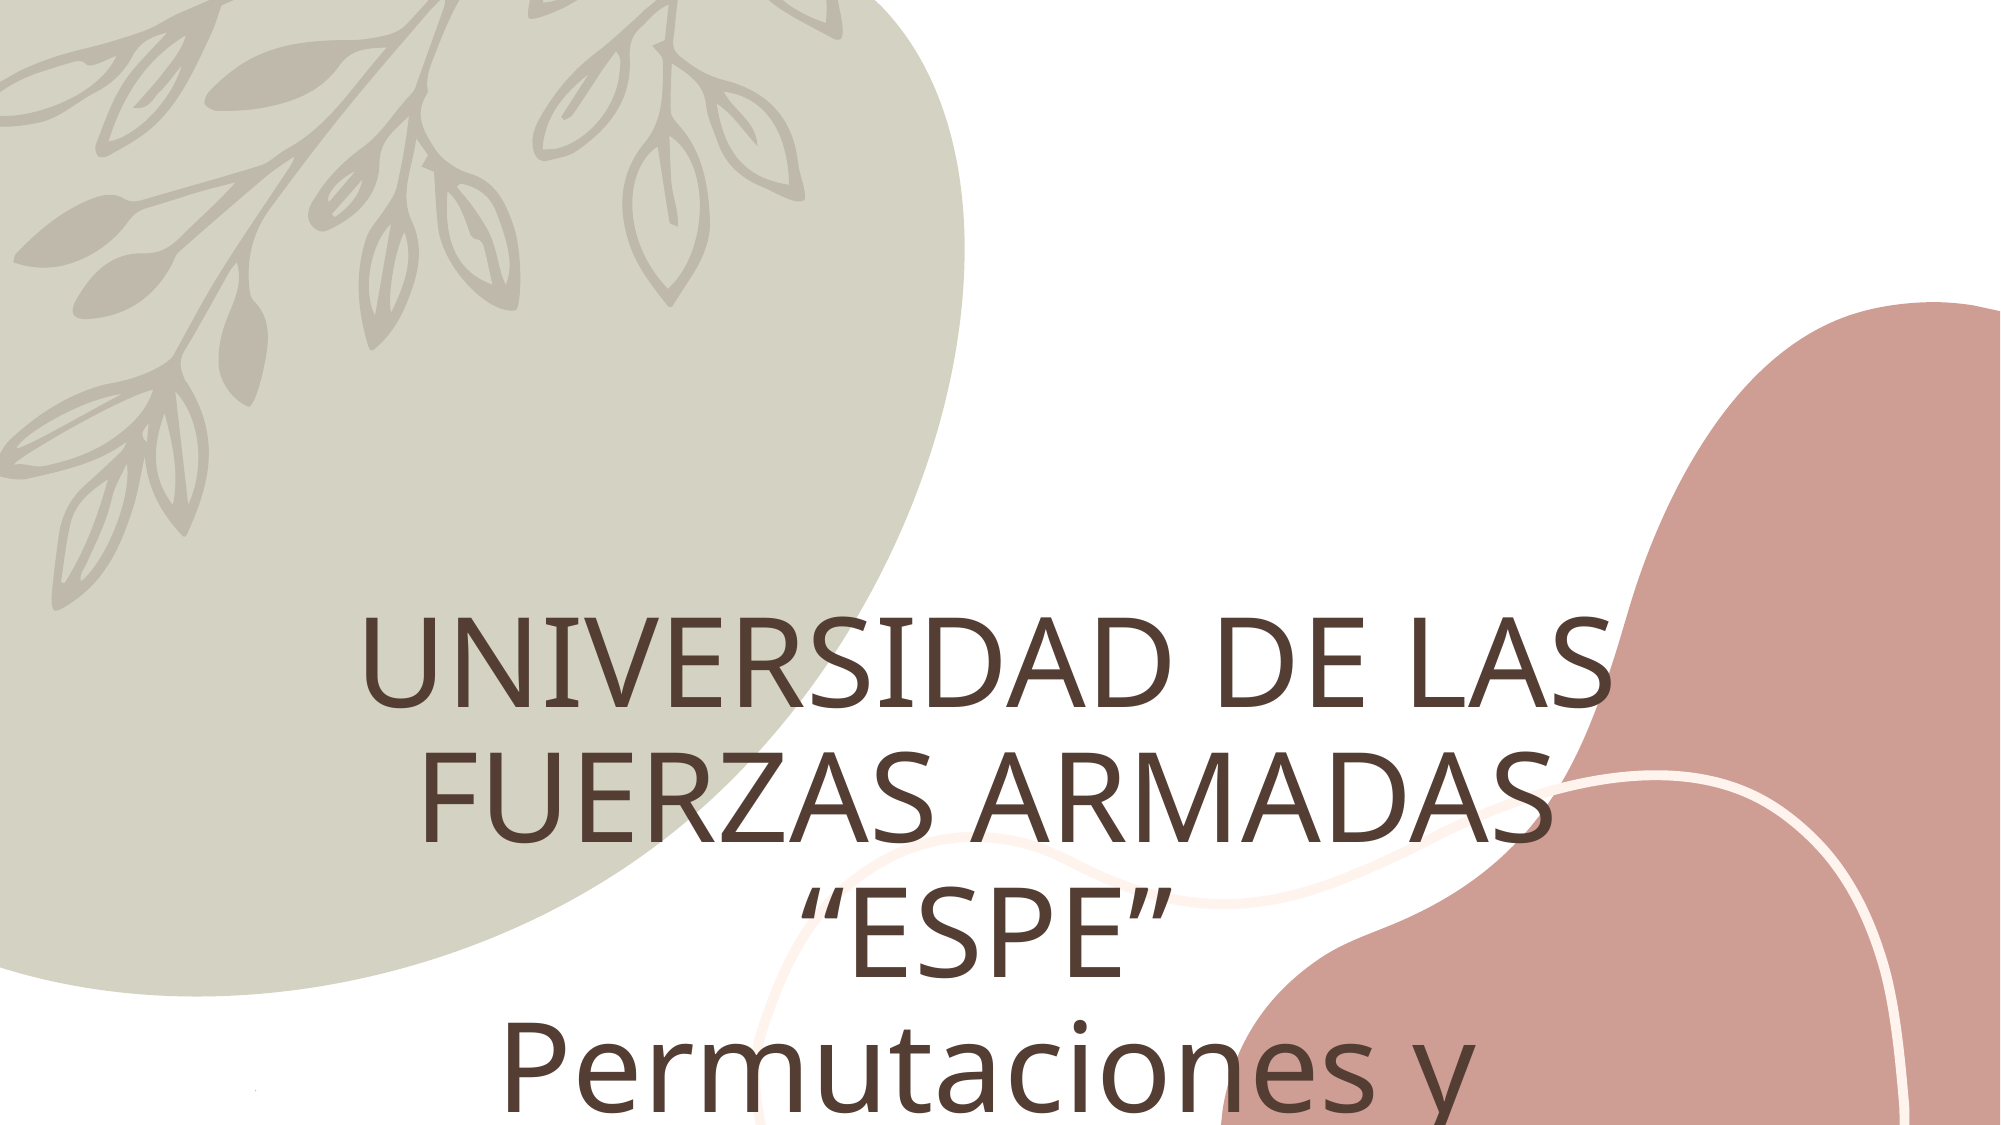

# UNIVERSIDAD DE LAS FUERZAS ARMADAS “ESPE” Permutaciones y Variaciones”
p